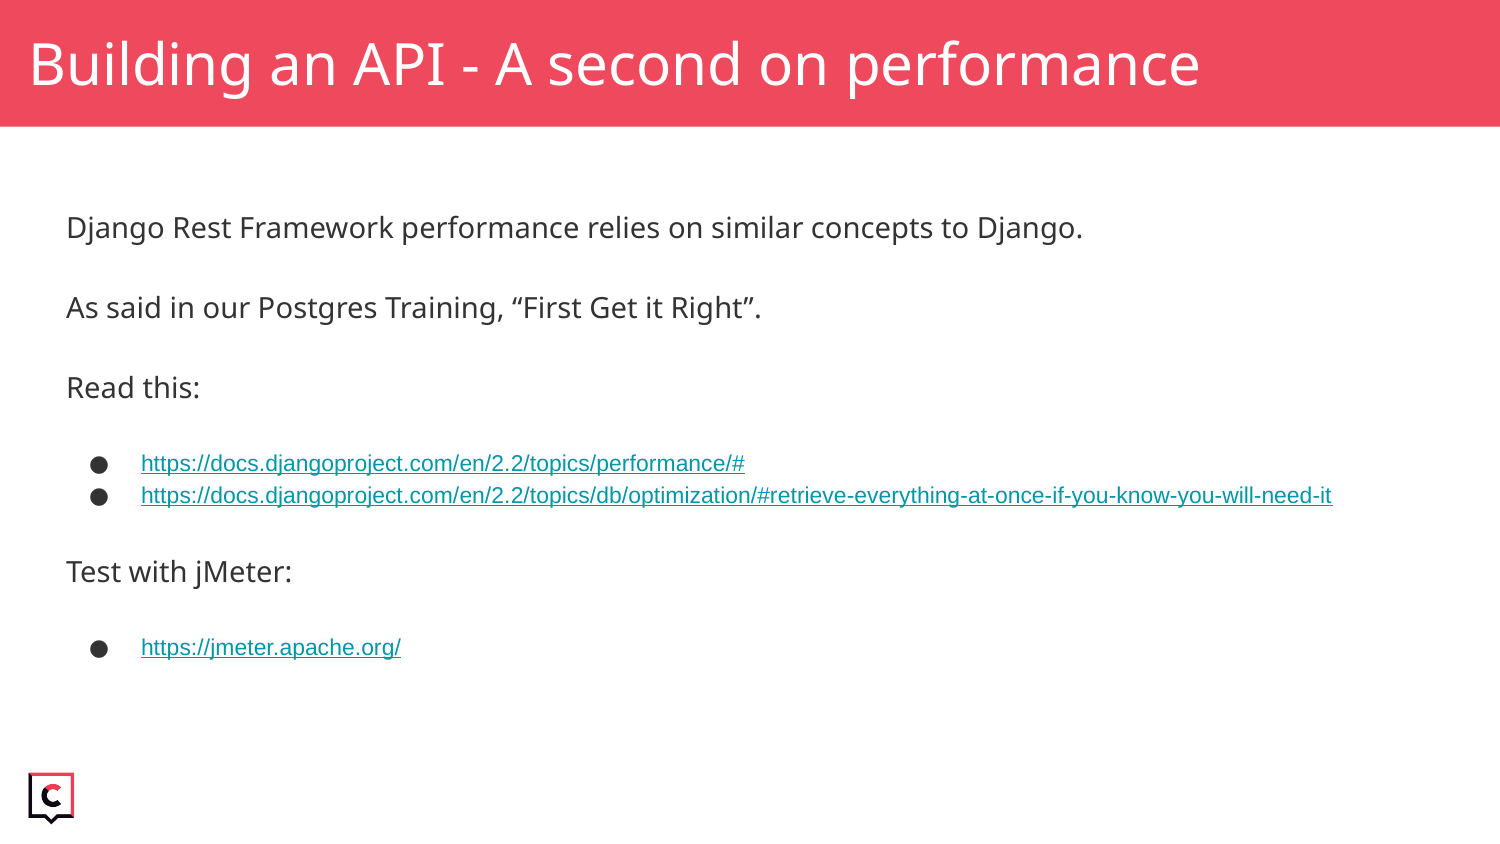

# Building an API - A second on performance
Django Rest Framework performance relies on similar concepts to Django.
As said in our Postgres Training, “First Get it Right”.
Read this:
https://docs.djangoproject.com/en/2.2/topics/performance/#
https://docs.djangoproject.com/en/2.2/topics/db/optimization/#retrieve-everything-at-once-if-you-know-you-will-need-it
Test with jMeter:
https://jmeter.apache.org/